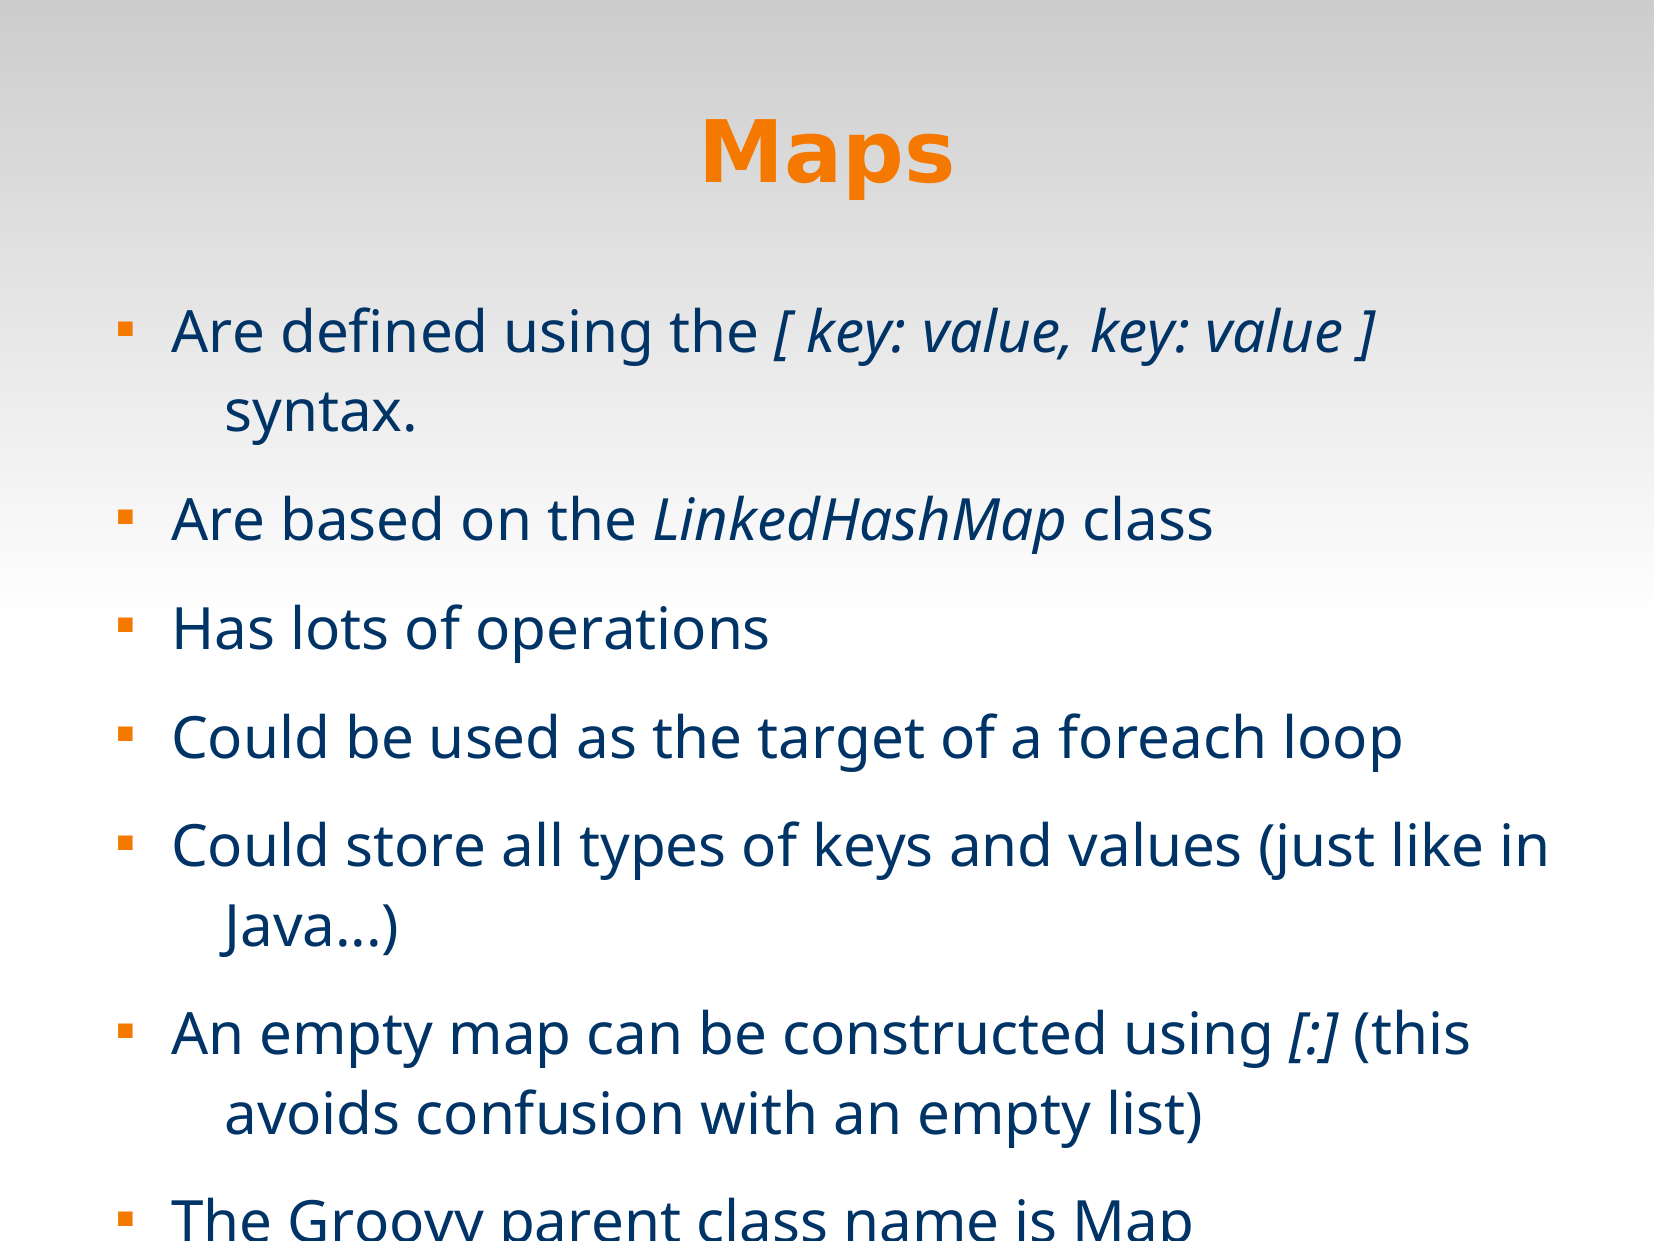

# Maps
Are defined using the [ key: value, key: value ] syntax.
Are based on the LinkedHashMap class
Has lots of operations
Could be used as the target of a foreach loop
Could store all types of keys and values (just like in Java...)
An empty map can be constructed using [:] (this avoids confusion with an empty list)
The Groovy parent class name is Map